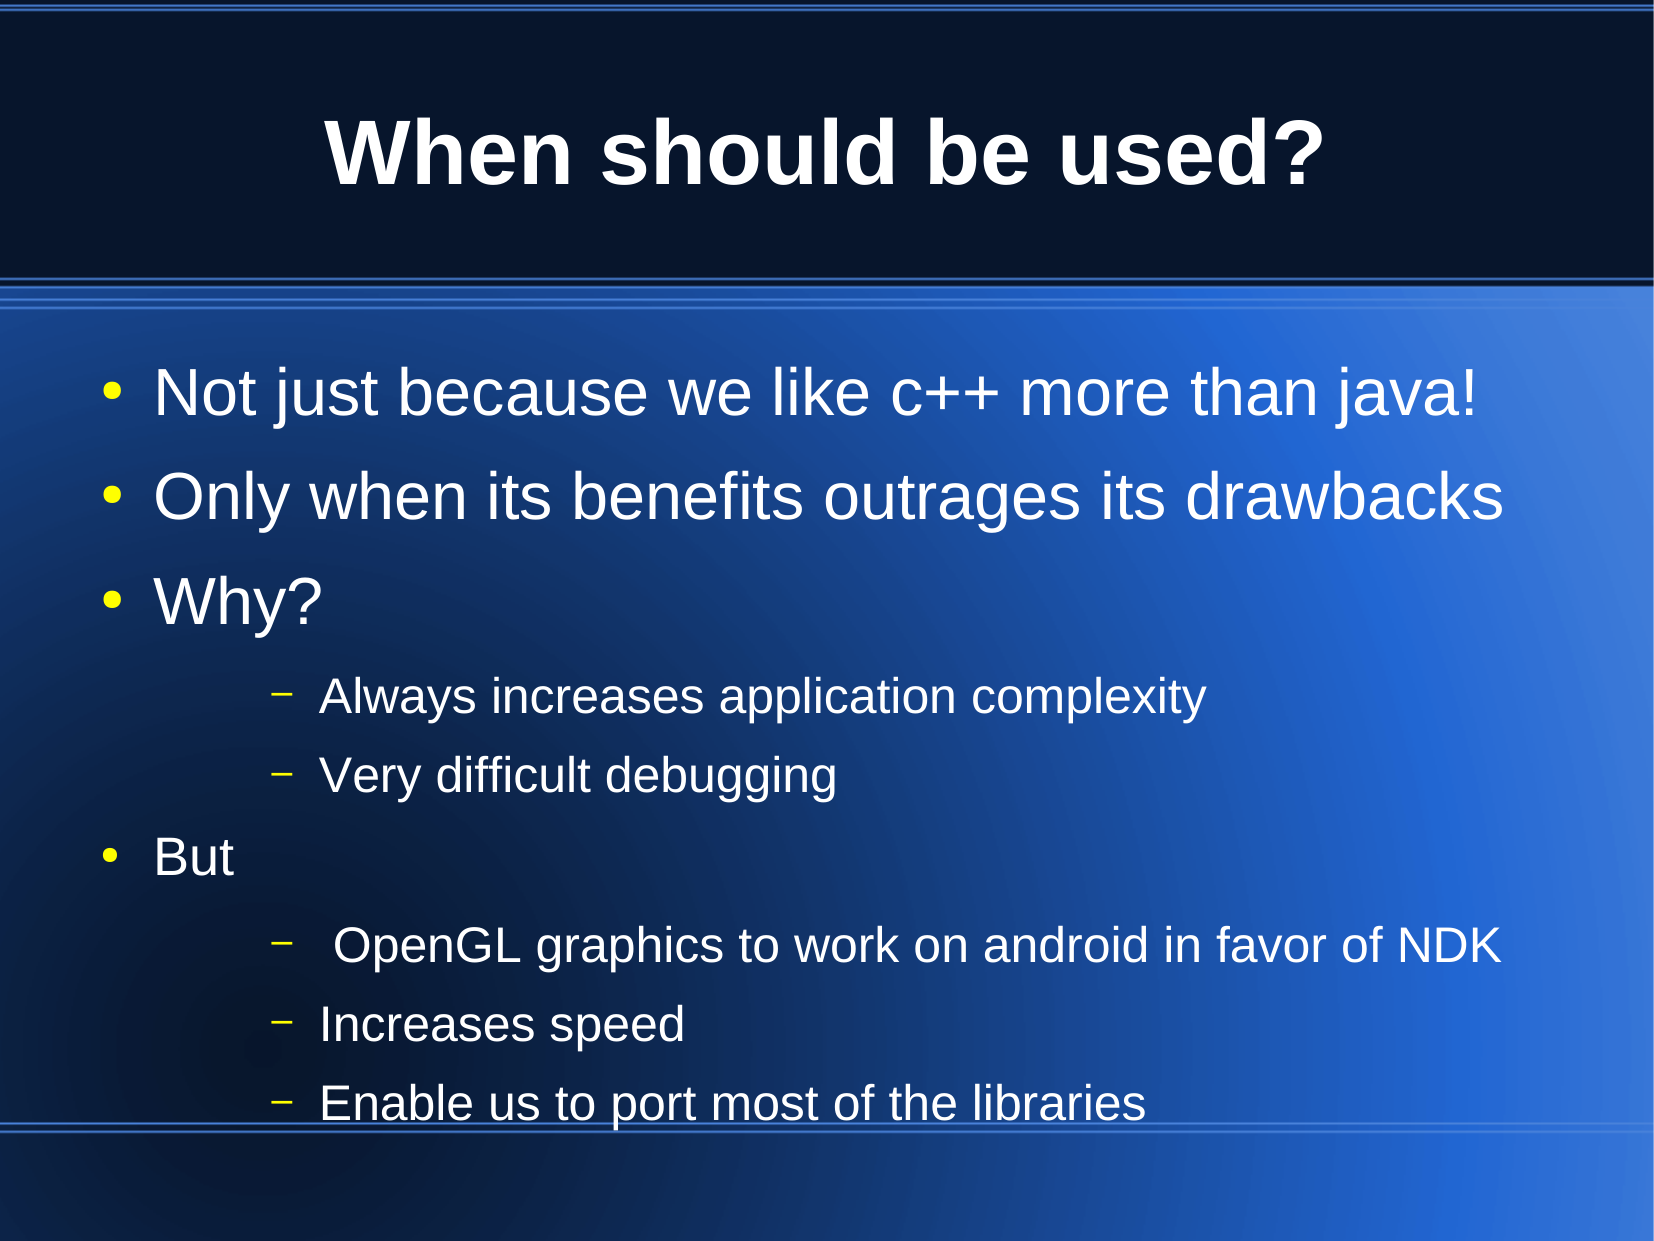

# When should be used?
Not just because we like c++ more than java!
Only when its benefits outrages its drawbacks
Why?
Always increases application complexity
Very difficult debugging
But
 OpenGL graphics to work on android in favor of NDK
Increases speed
Enable us to port most of the libraries